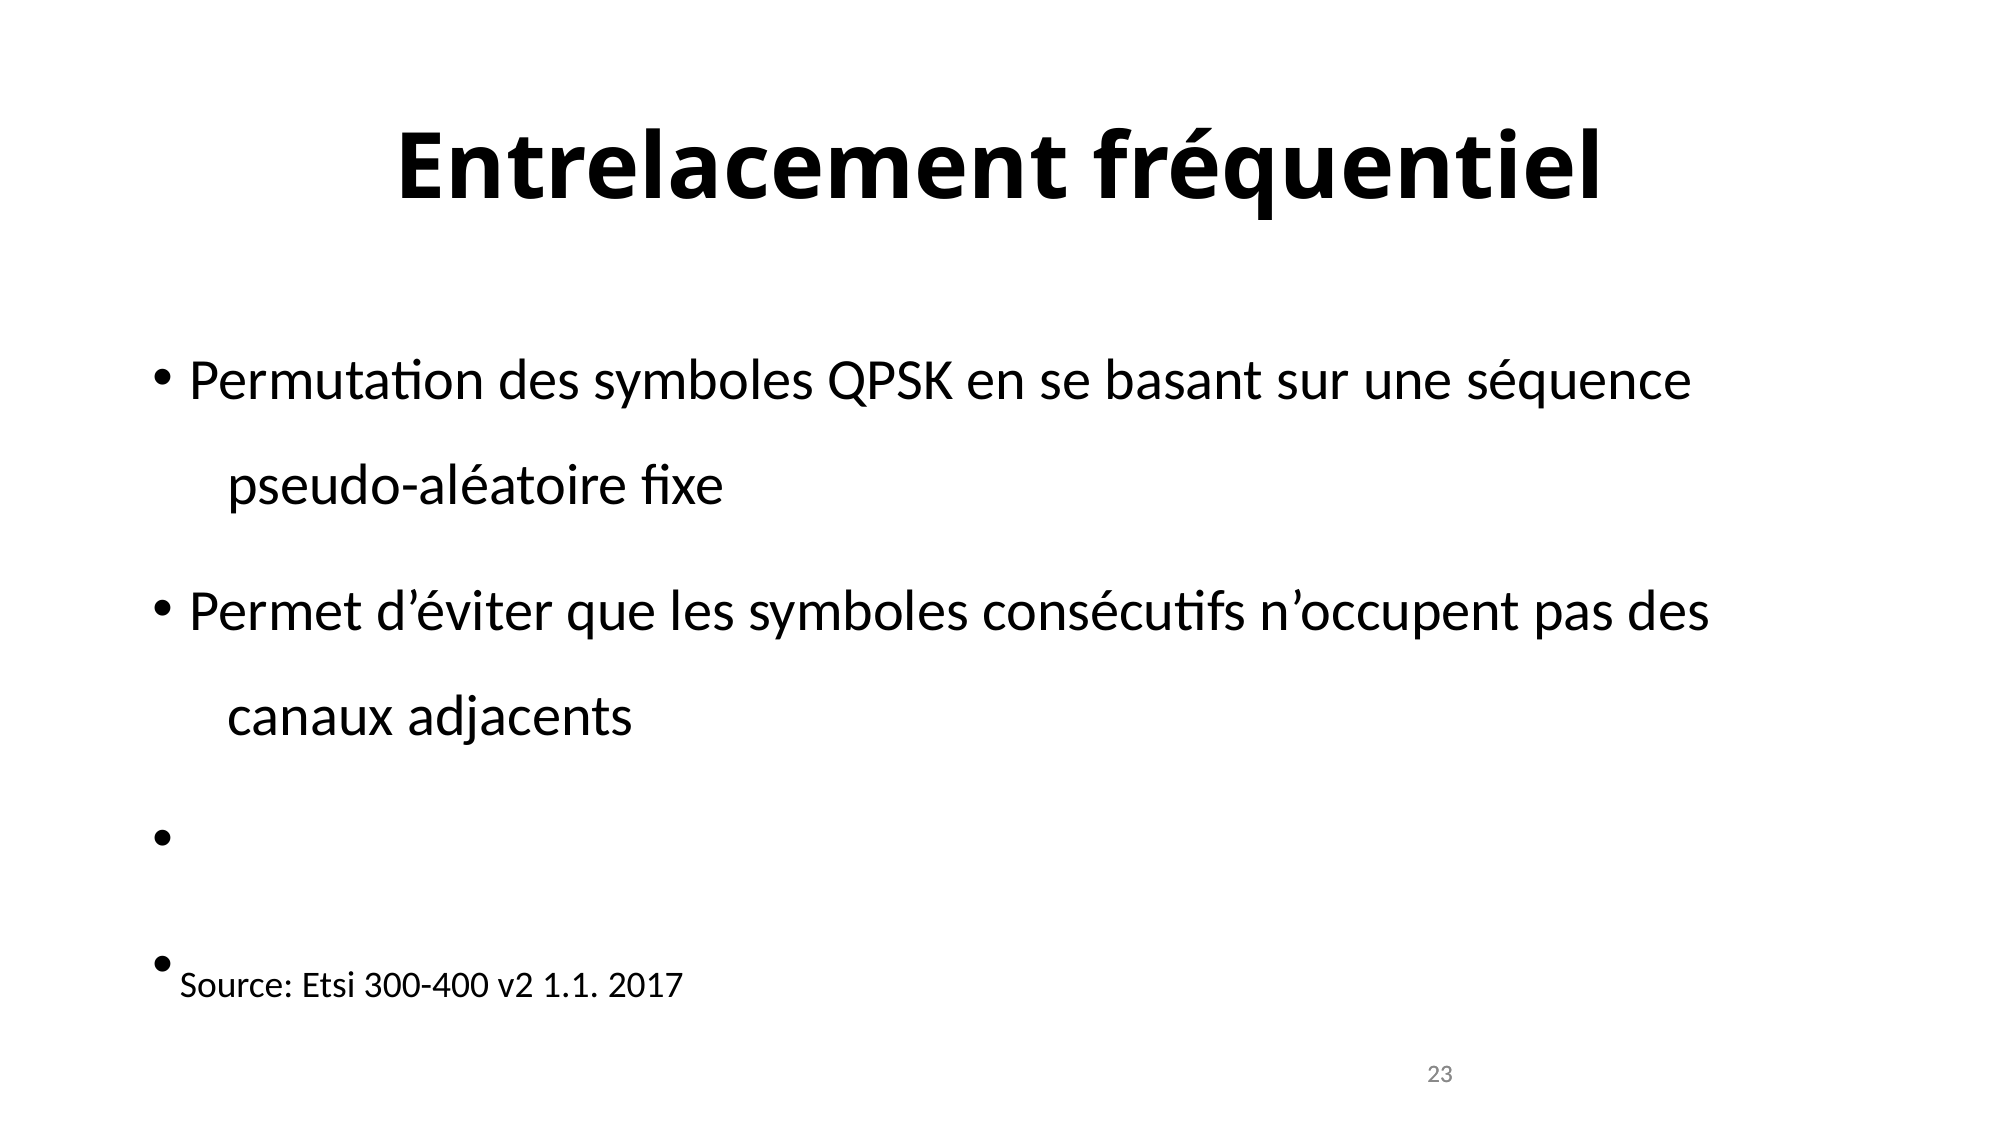

# Entrelacement fréquentiel
Permutation des symboles QPSK en se basant sur une séquence pseudo-aléatoire fixe
Permet d’éviter que les symboles consécutifs n’occupent pas des canaux adjacents
Source: Etsi 300-400 v2 1.1. 2017